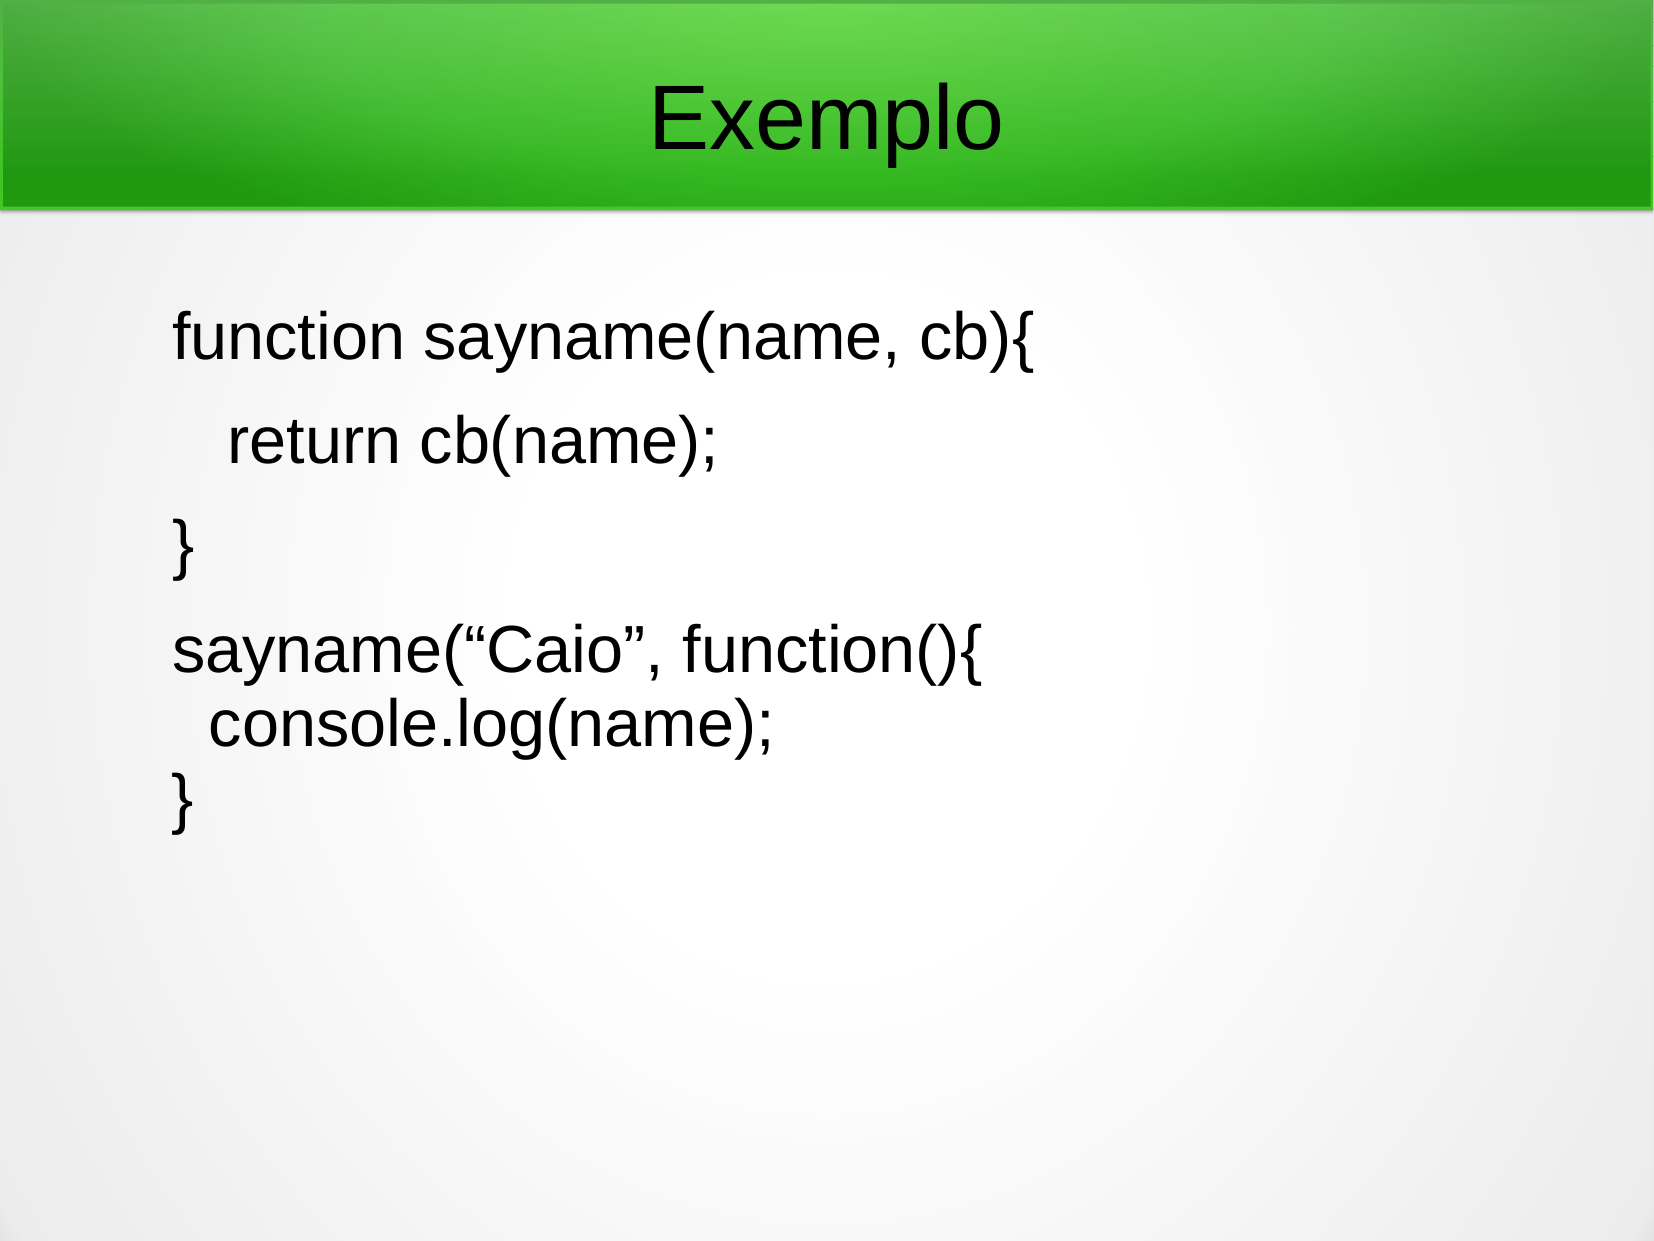

# Exemplo
 function sayname(name, cb){
 return cb(name);
 }
 sayname(“Caio”, function(){
 console.log(name);
 }